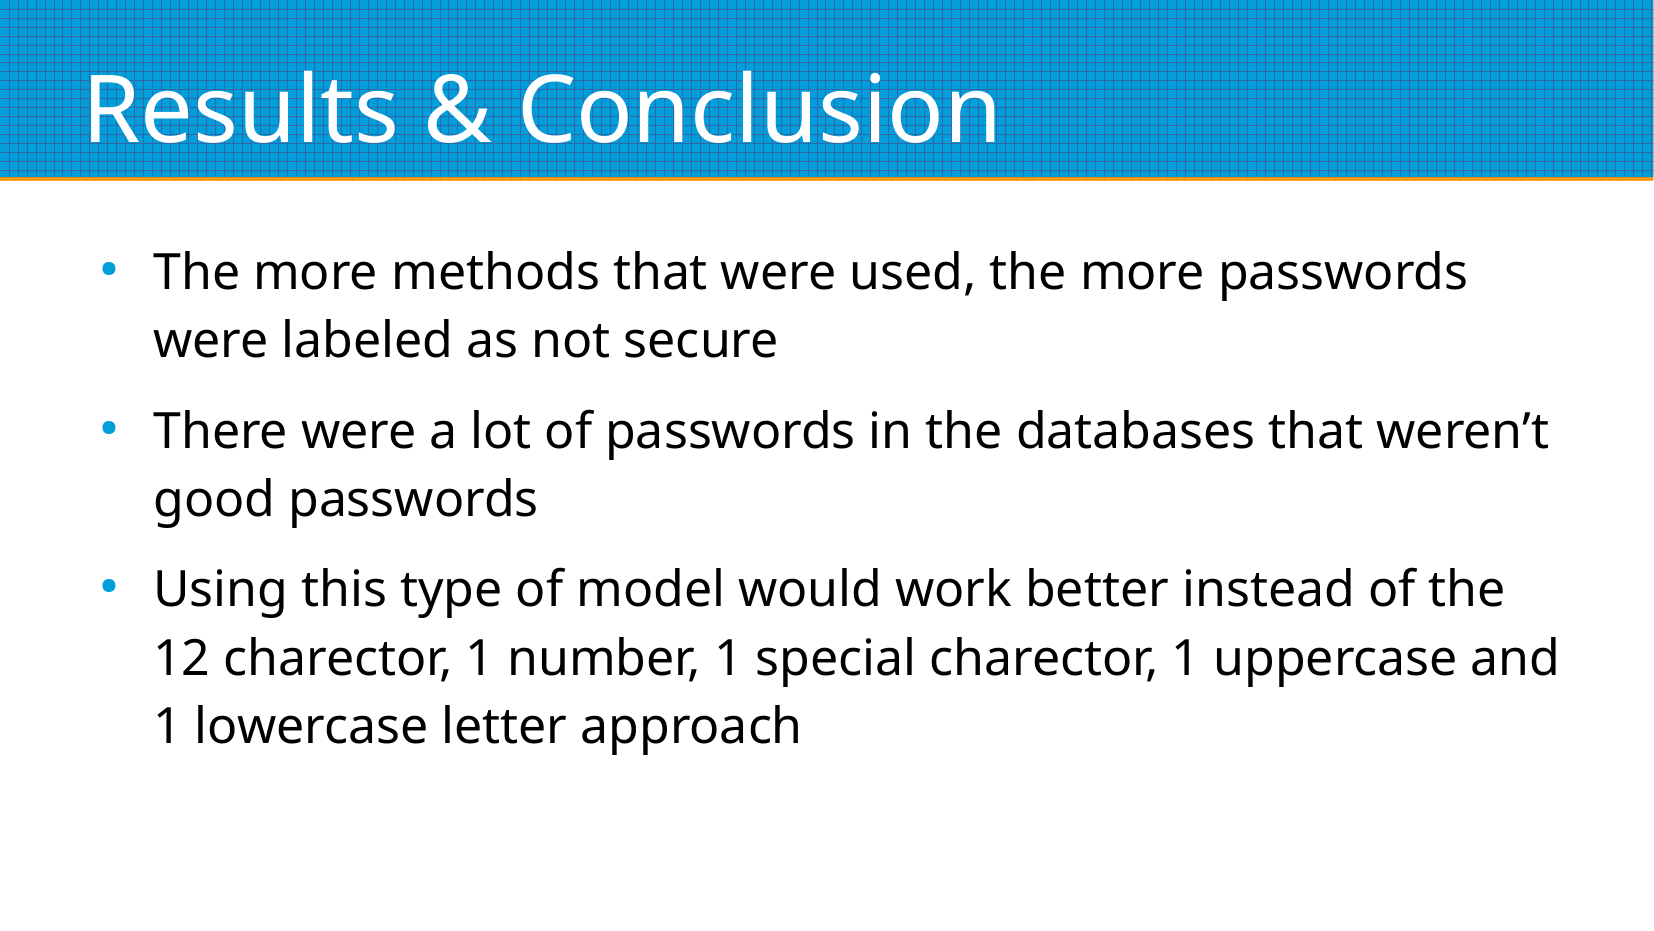

# Results & Conclusion
The more methods that were used, the more passwords were labeled as not secure
There were a lot of passwords in the databases that weren’t good passwords
Using this type of model would work better instead of the 12 charector, 1 number, 1 special charector, 1 uppercase and 1 lowercase letter approach